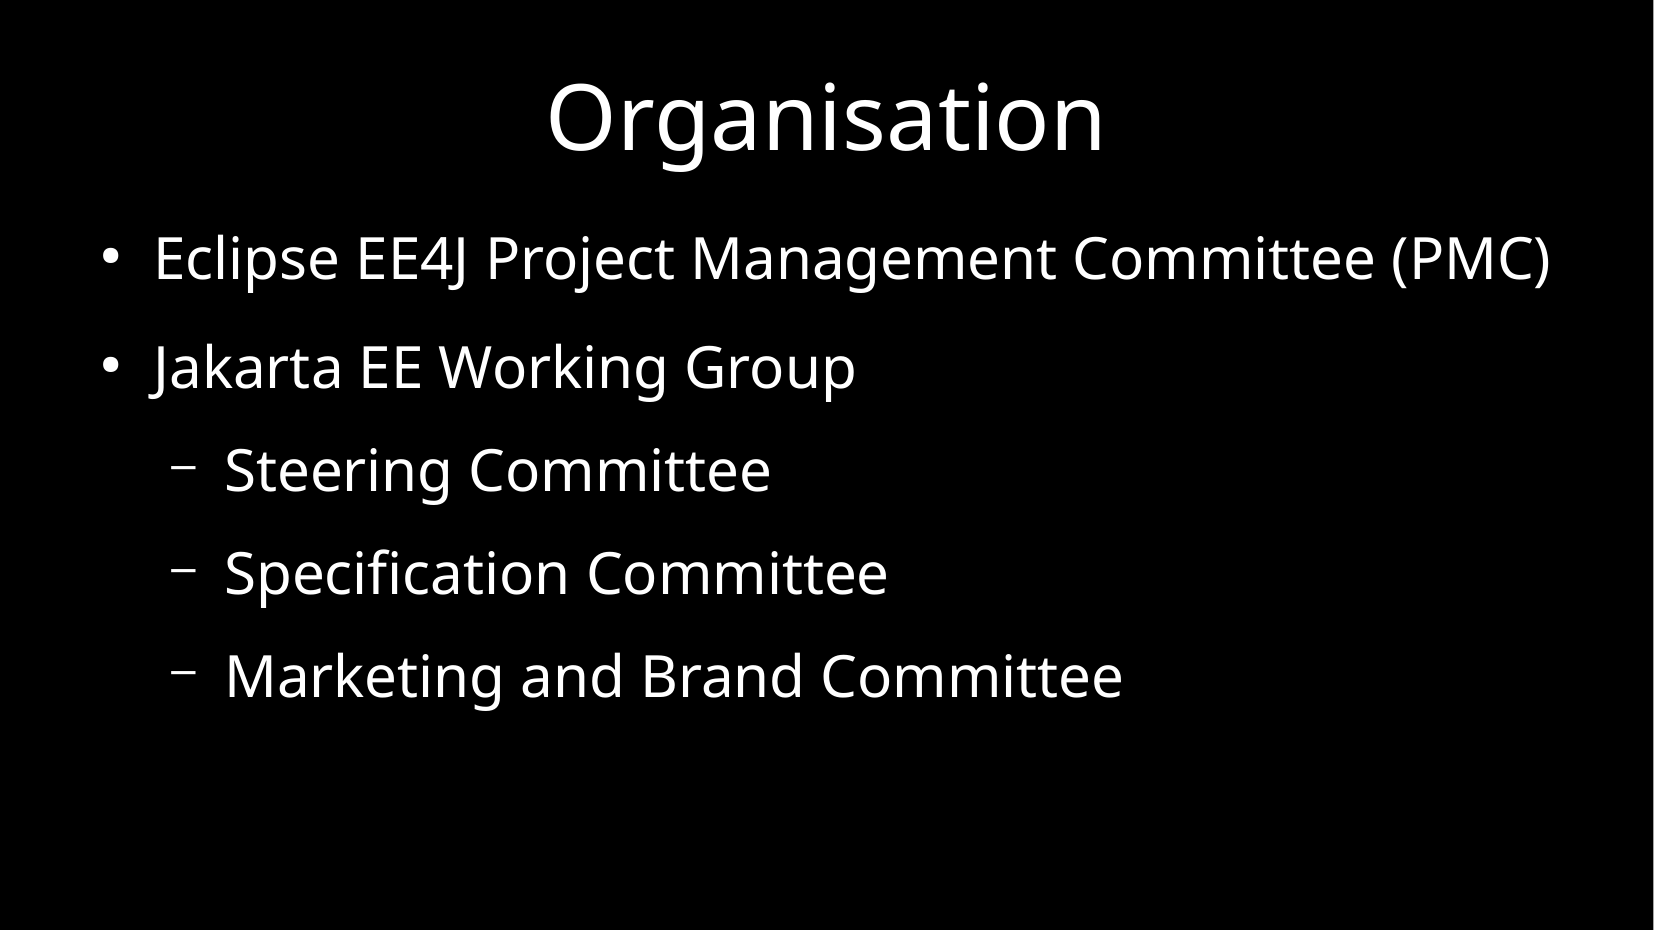

# Organisation
Eclipse EE4J Project Management Committee (PMC)
Jakarta EE Working Group
Steering Committee
Specification Committee
Marketing and Brand Committee